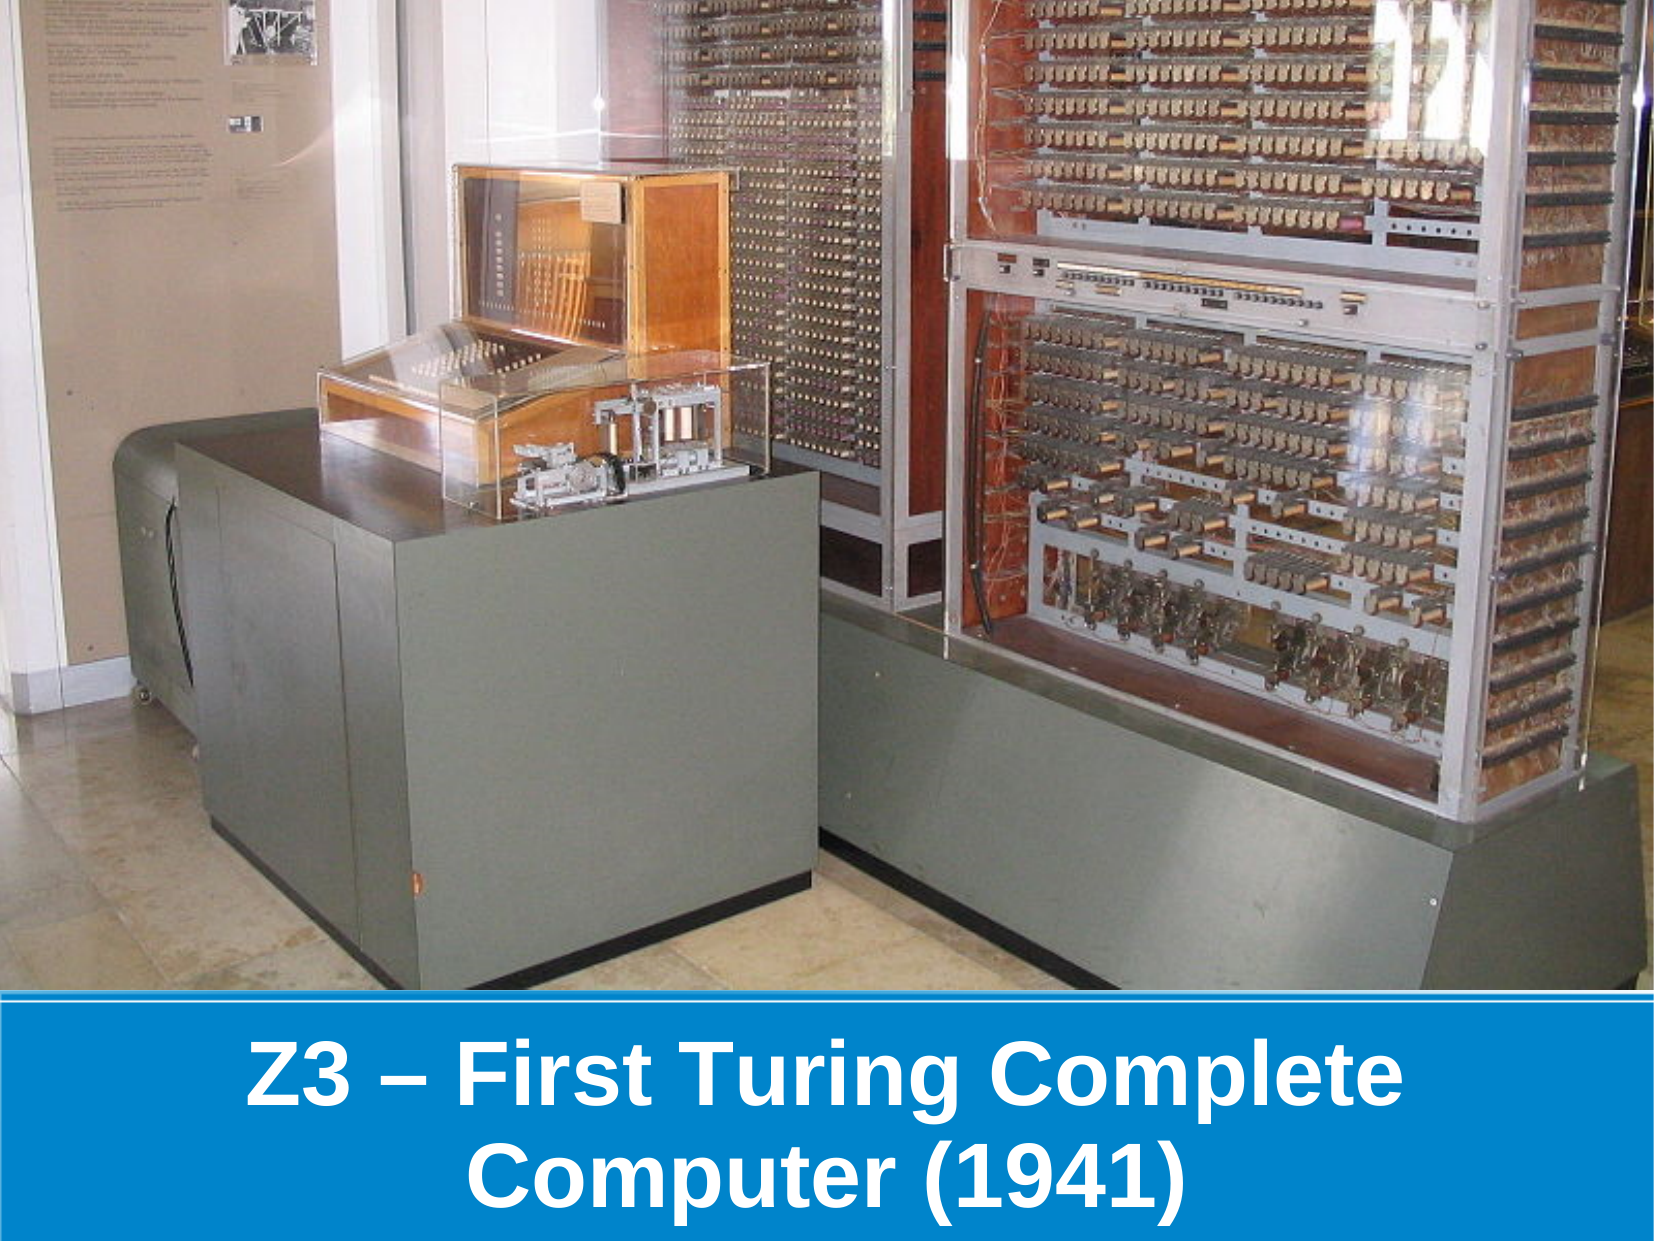

# Z3 – First Turing Complete Computer (1941)